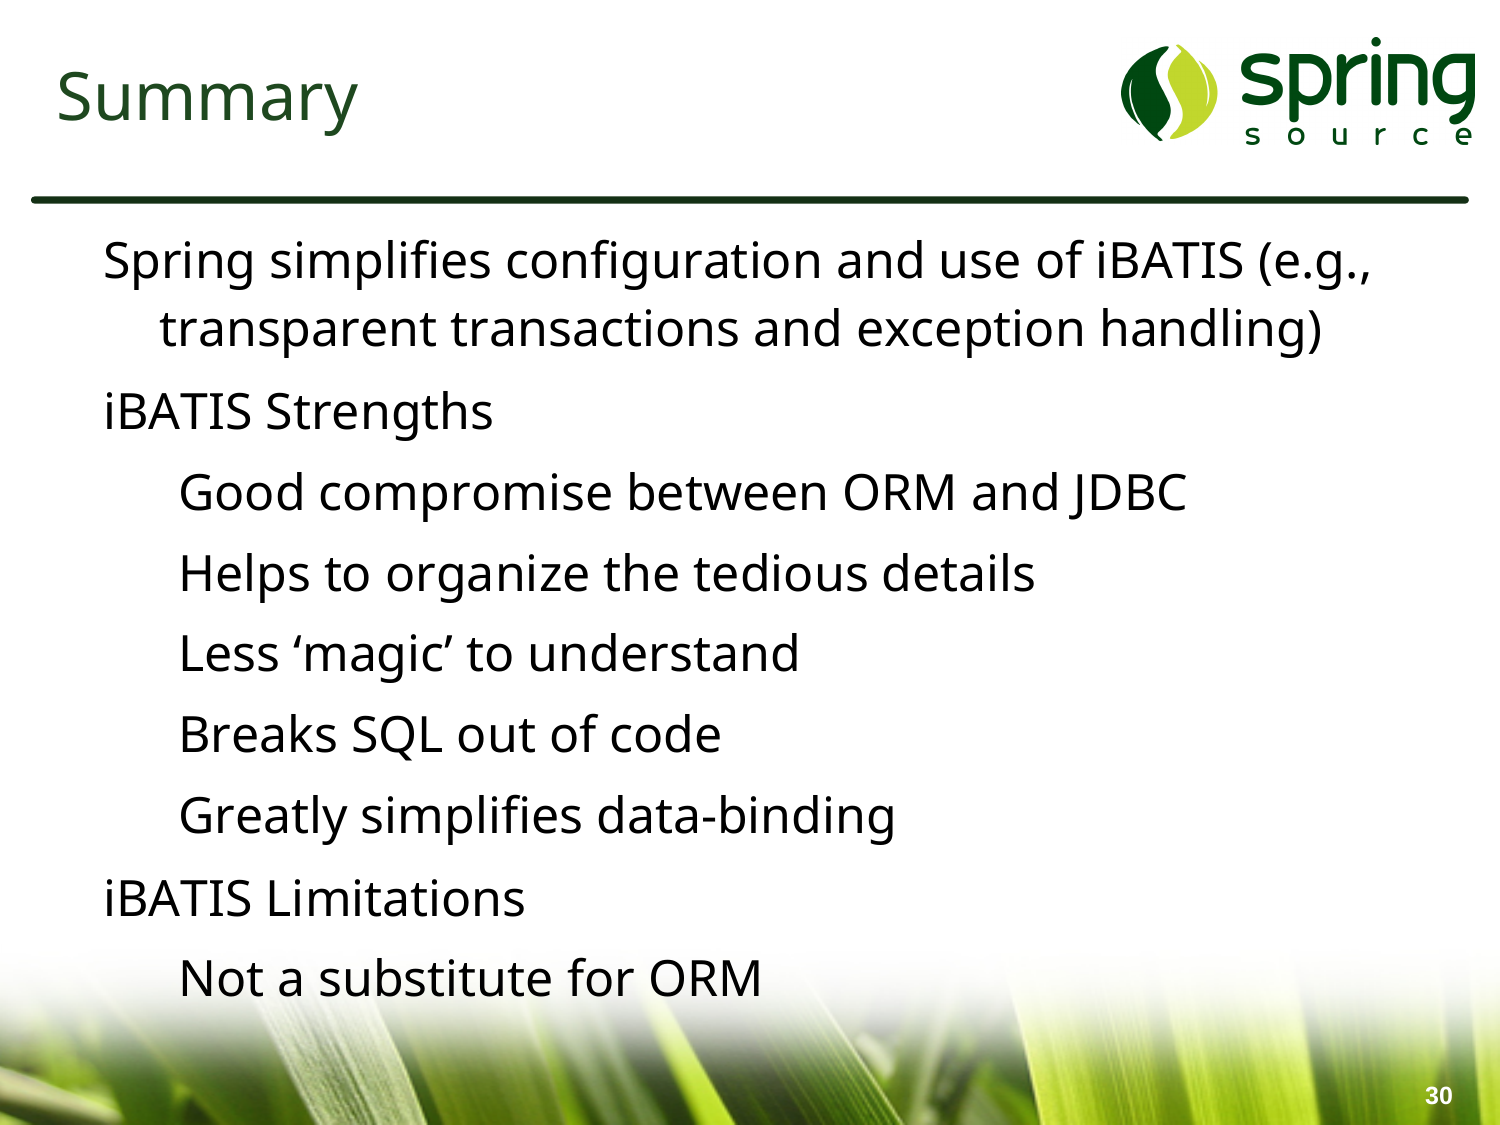

# Summary
Spring simplifies configuration and use of iBATIS (e.g., transparent transactions and exception handling)‏
iBATIS Strengths
Good compromise between ORM and JDBC
Helps to organize the tedious details
Less ‘magic’ to understand
Breaks SQL out of code
Greatly simplifies data-binding
iBATIS Limitations
Not a substitute for ORM